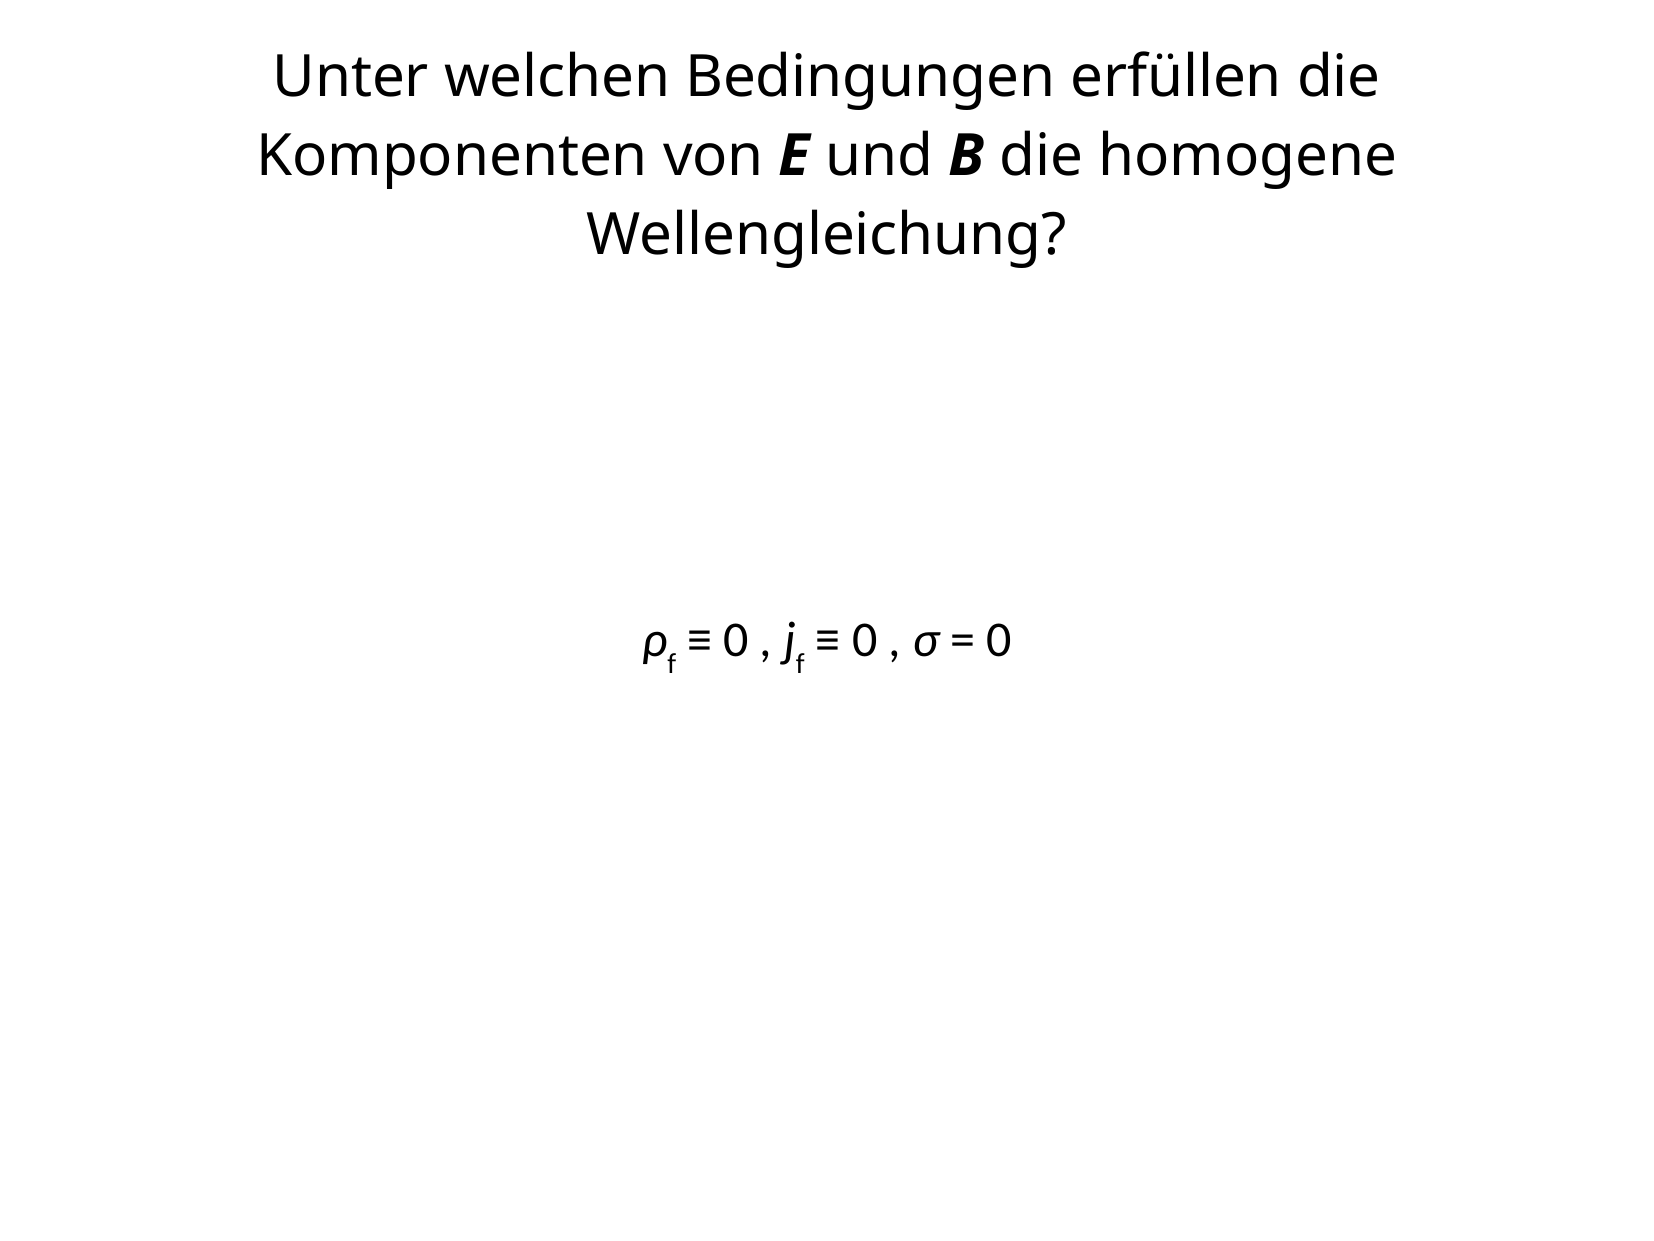

# Unter welchen Bedingungen erfüllen die Komponenten von E und B die homogene Wellengleichung?
ρf ≡ 0 , jf ≡ 0 , σ = 0